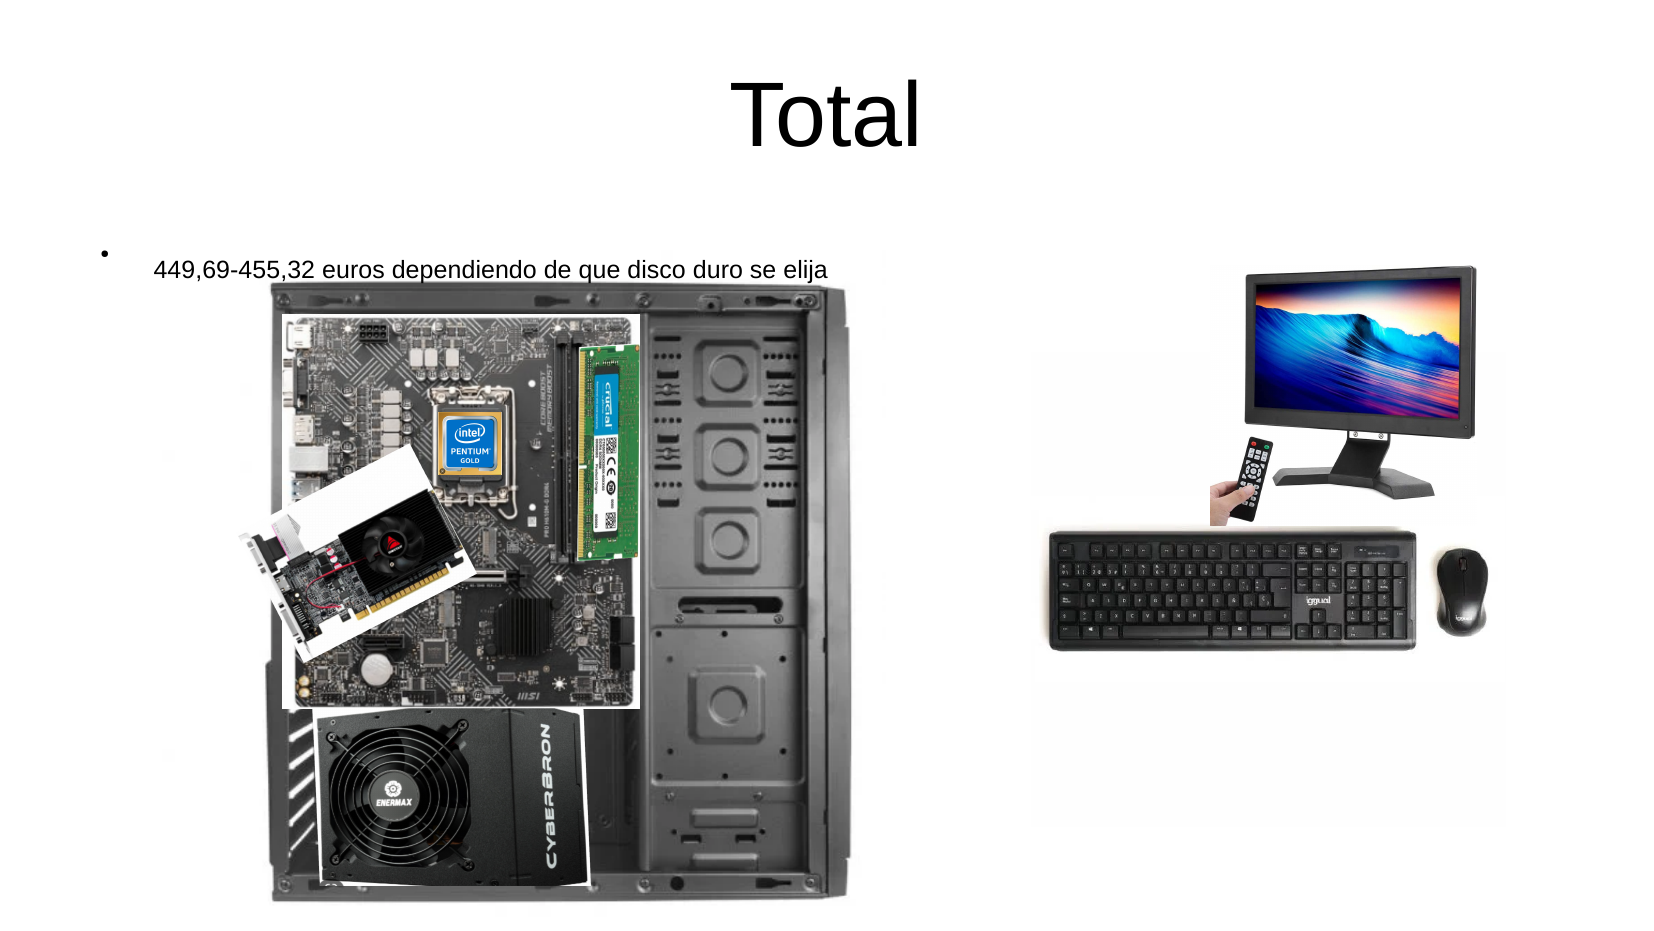

# Total
449,69-455,32 euros dependiendo de que disco duro se elija